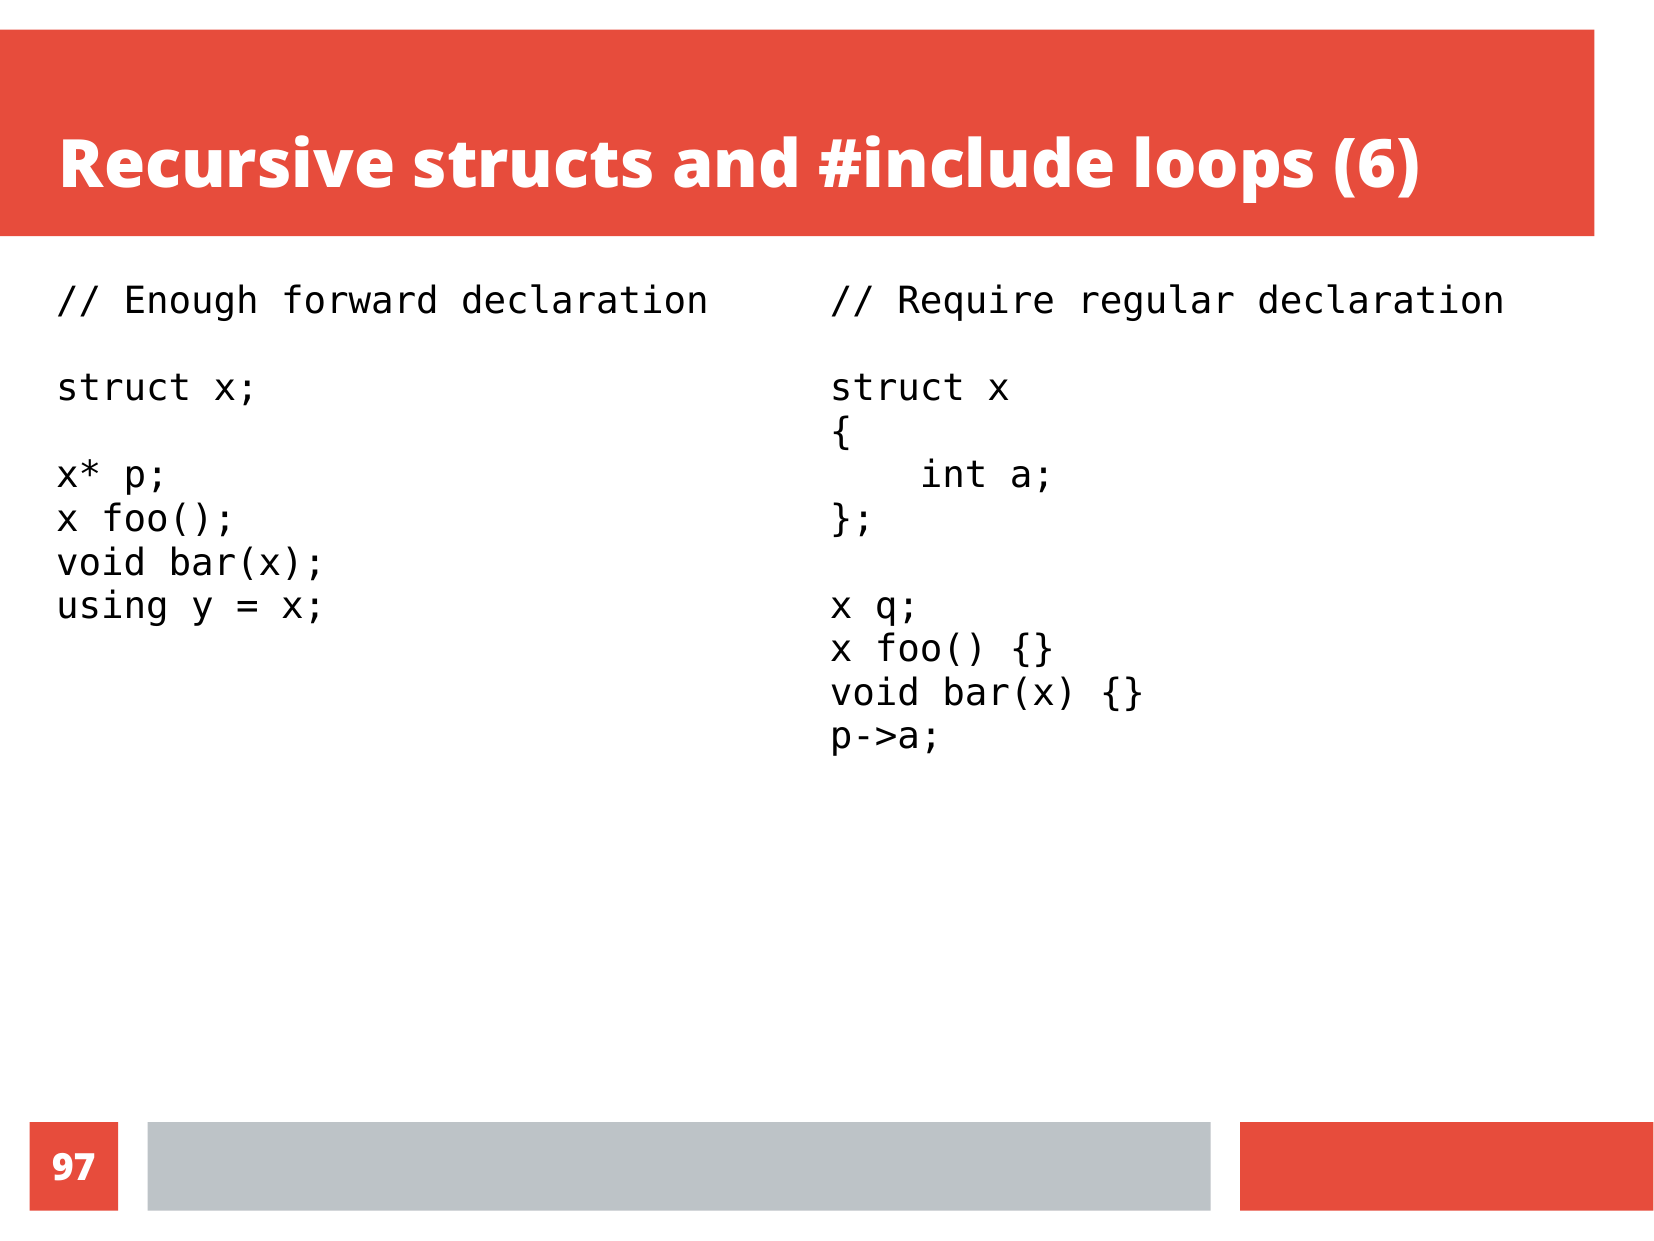

# Recursive structs and #include loops (6)
// Enough forward declaration
struct x;
x* p;
x foo();
void bar(x);
using y = x;
// Require regular declaration
struct x
{
 int a;
};
x q;
x foo() {}
void bar(x) {}
p->a;
97